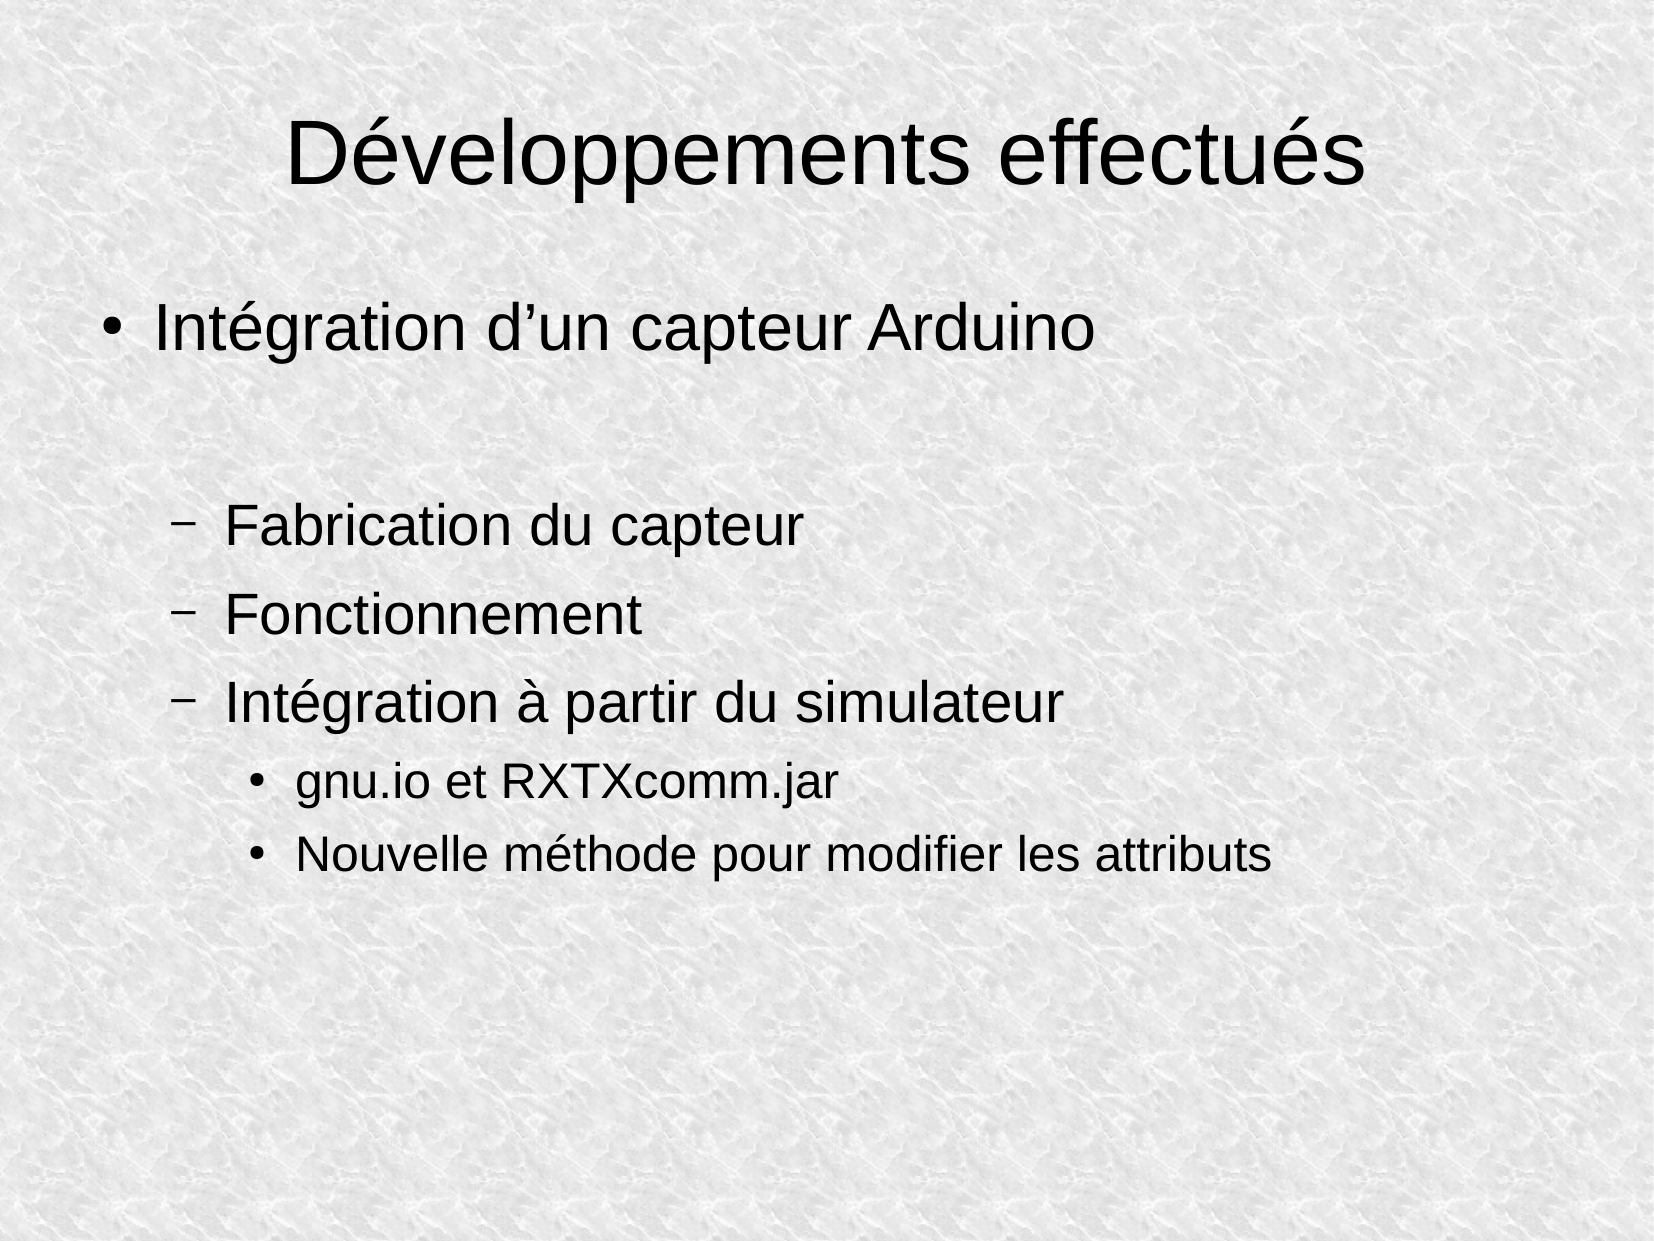

# Développements effectués
Intégration d’un capteur Arduino
Fabrication du capteur
Fonctionnement
Intégration à partir du simulateur
gnu.io et RXTXcomm.jar
Nouvelle méthode pour modifier les attributs